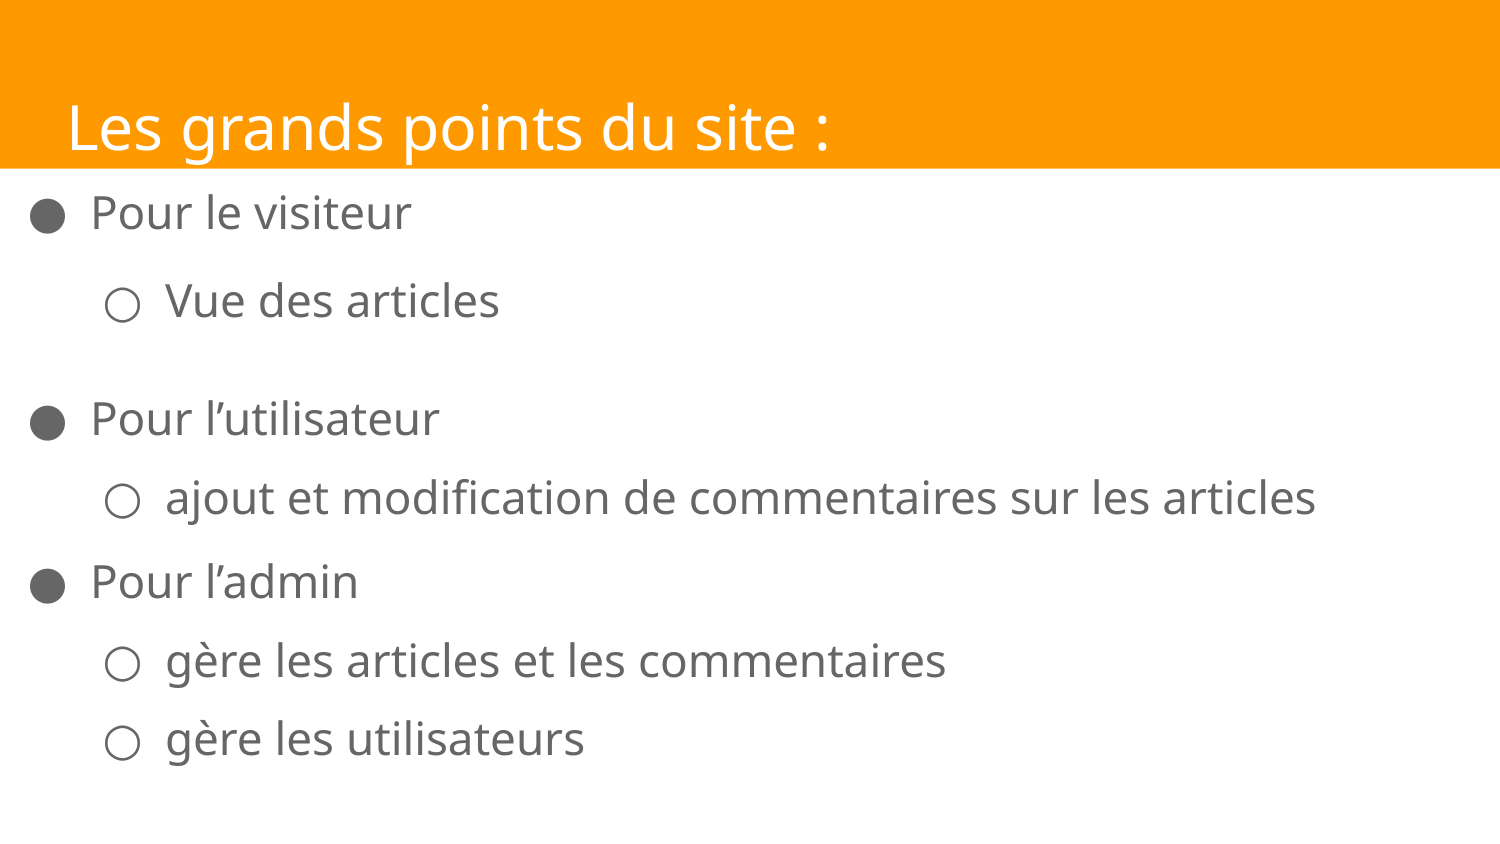

# Les grands points du site :
Pour le visiteur
Vue des articles
Pour l’utilisateur
ajout et modification de commentaires sur les articles
Pour l’admin
gère les articles et les commentaires
gère les utilisateurs